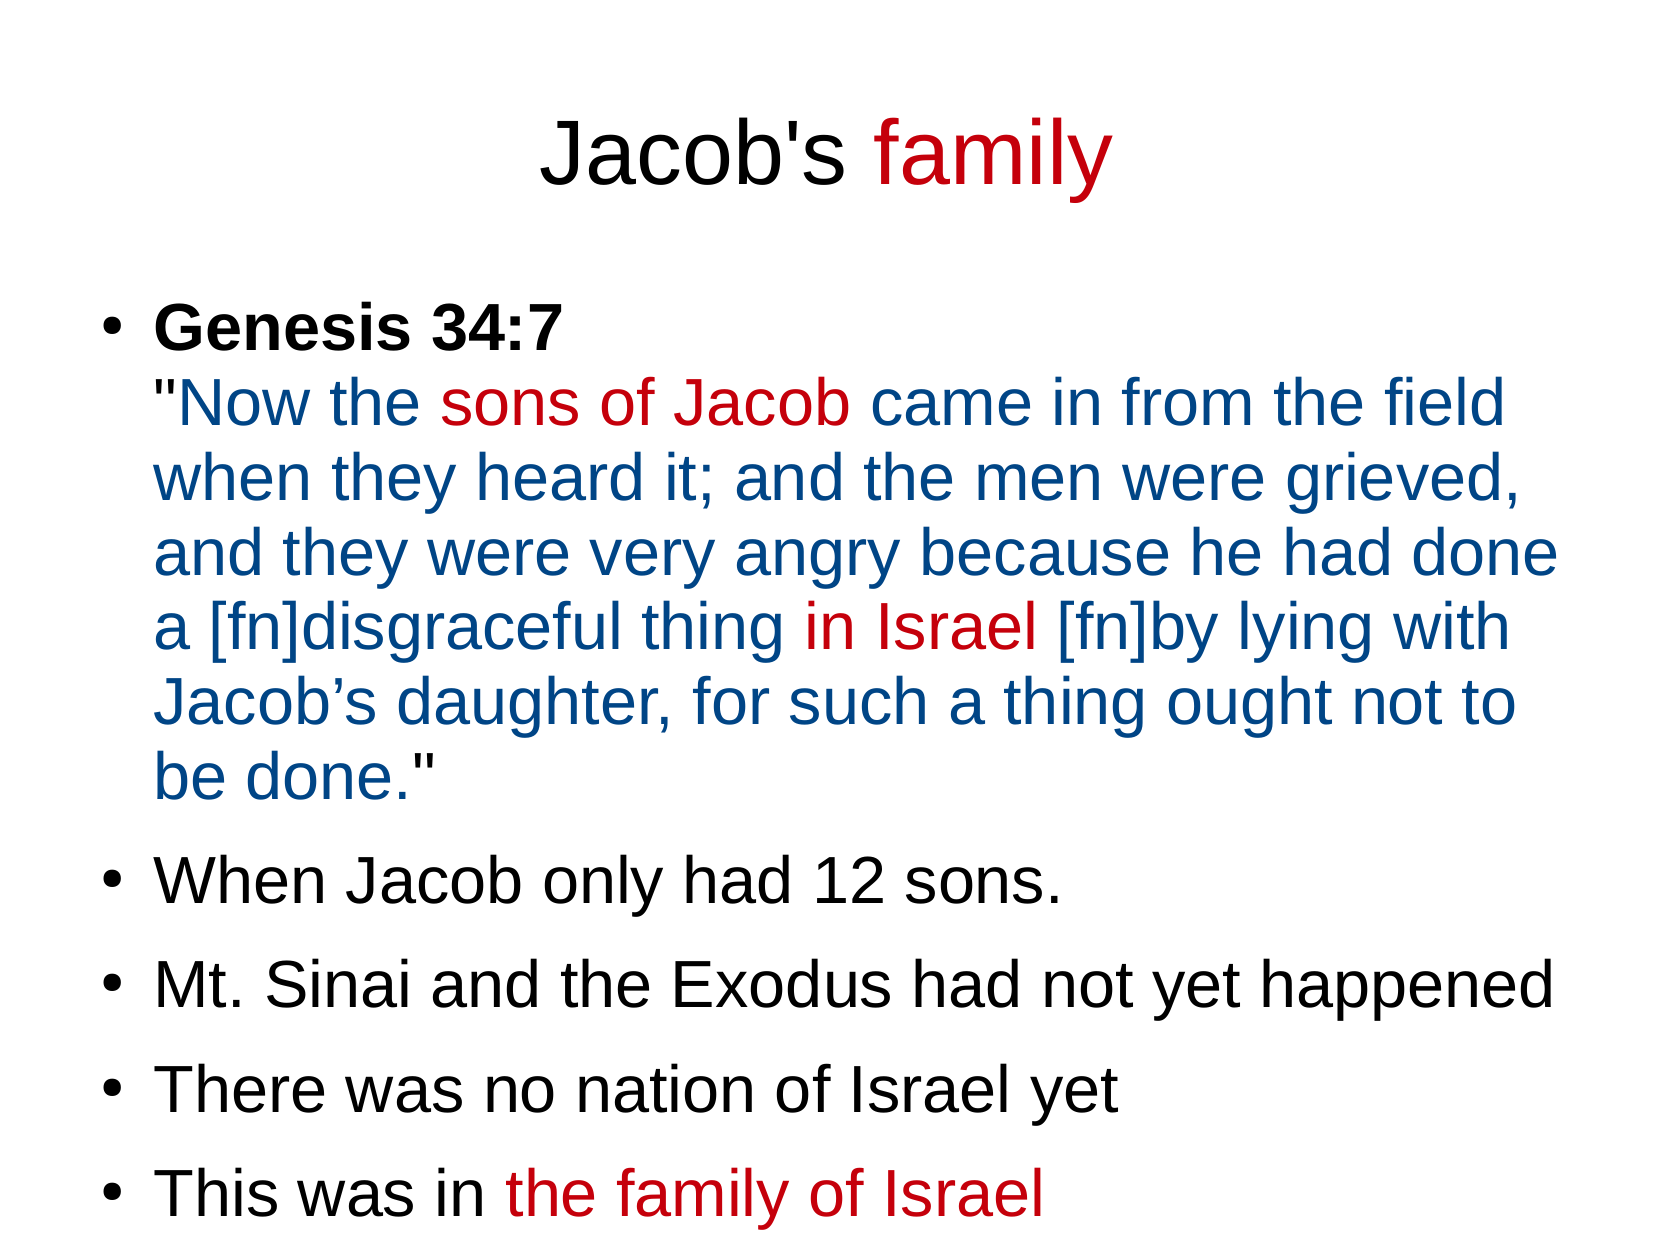

# Jacob's family
Genesis 34:7
"Now the sons of Jacob came in from the field when they heard it; and the men were grieved, and they were very angry because he had done a [fn]disgraceful thing in Israel [fn]by lying with Jacob’s daughter, for such a thing ought not to be done."
When Jacob only had 12 sons.
Mt. Sinai and the Exodus had not yet happened
There was no nation of Israel yet
This was in the family of Israel